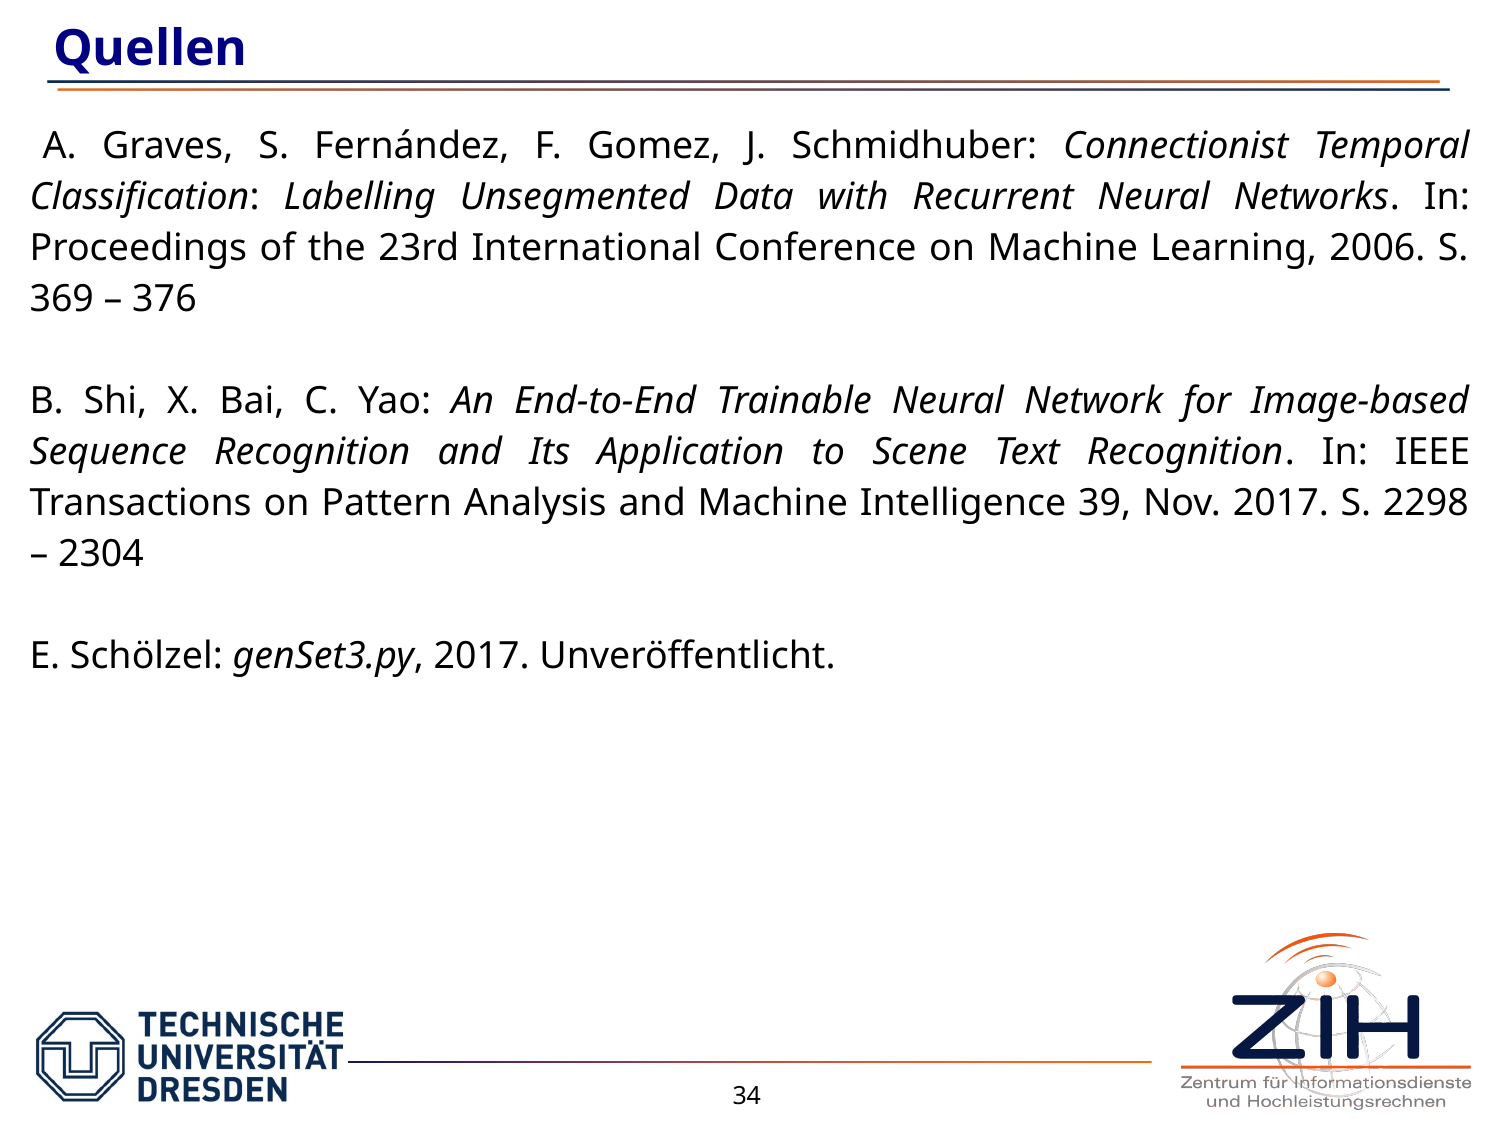

# Quellen
A. Graves, S. Fernández, F. Gomez, J. Schmidhuber: Connectionist Temporal Classification: Labelling Unsegmented Data with Recurrent Neural Networks. In: Proceedings of the 23rd International Conference on Machine Learning, 2006. S. 369 – 376
B. Shi, X. Bai, C. Yao: An End-to-End Trainable Neural Network for Image-based Sequence Recognition and Its Application to Scene Text Recognition. In: IEEE Transactions on Pattern Analysis and Machine Intelligence 39, Nov. 2017. S. 2298 – 2304
E. Schölzel: genSet3.py, 2017. Unveröffentlicht.
34